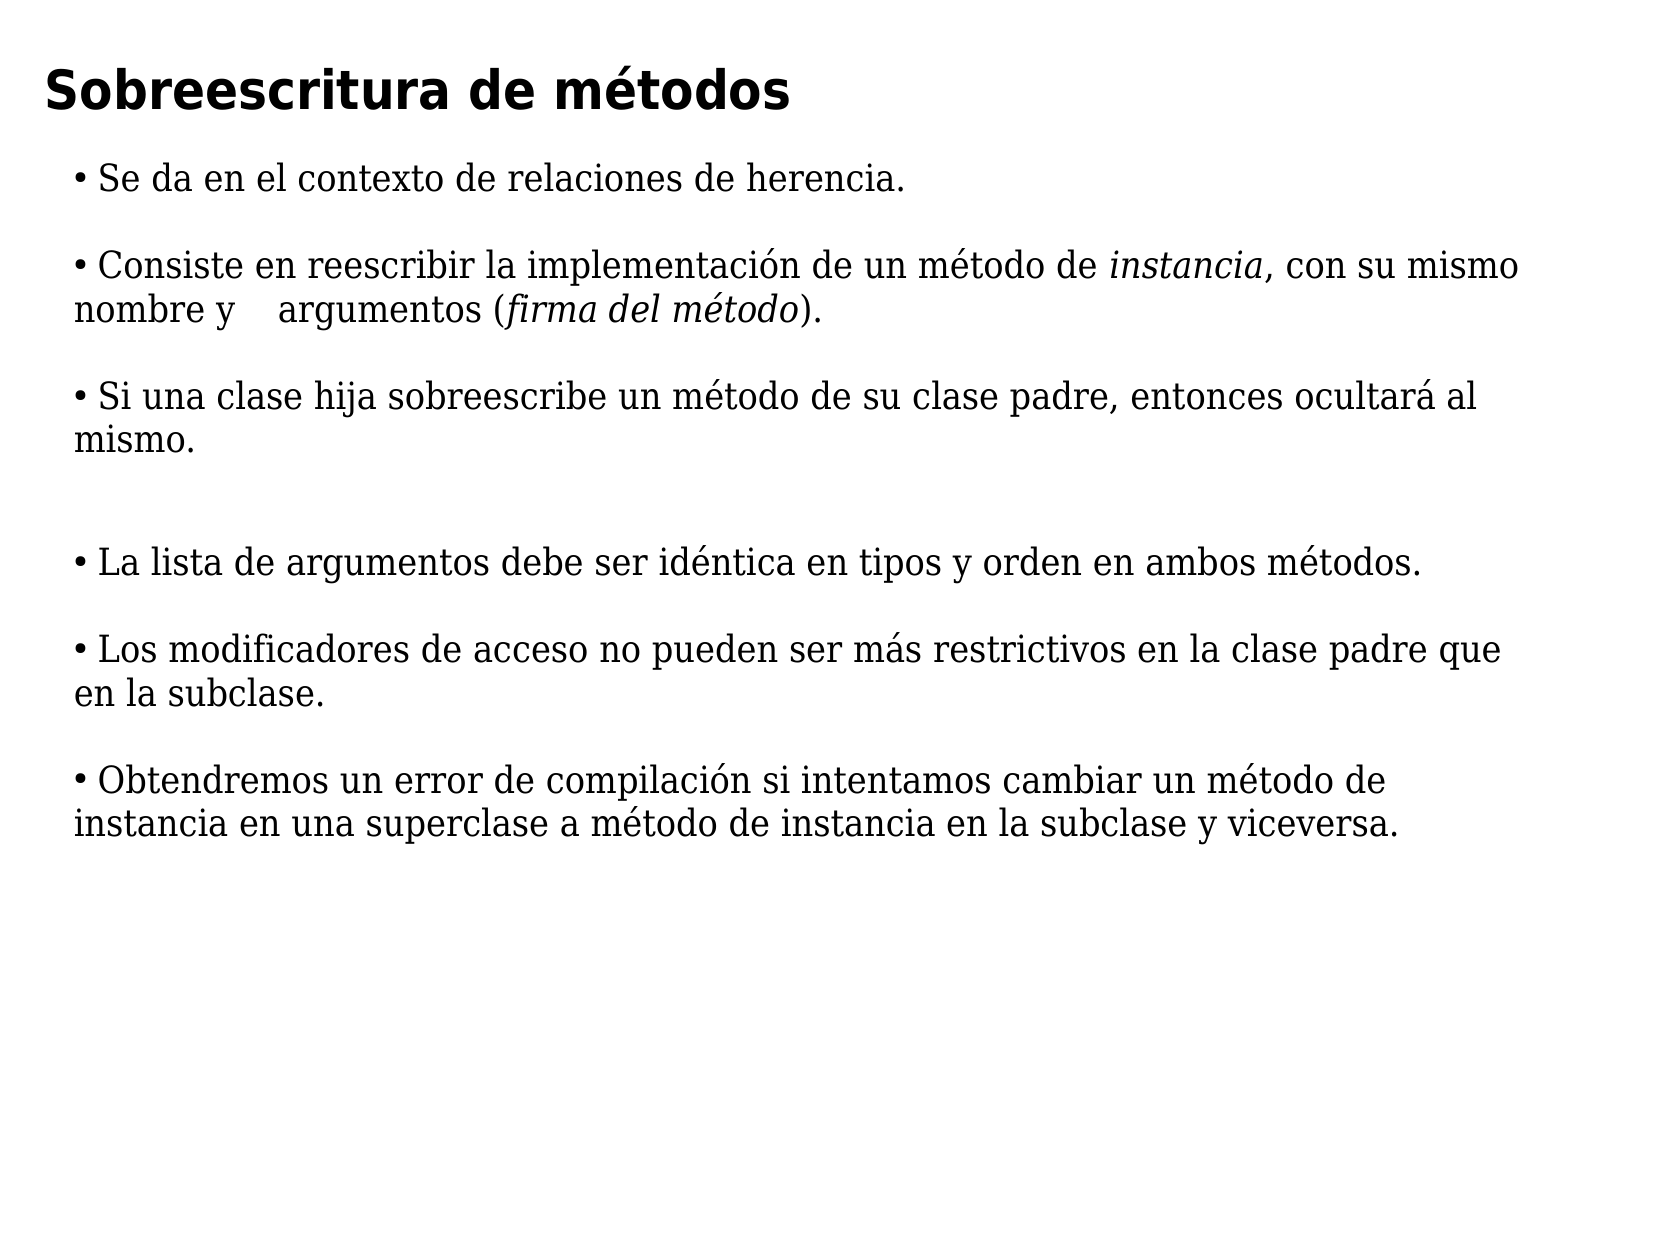

Sobreescritura de métodos
 Se da en el contexto de relaciones de herencia.
 Consiste en reescribir la implementación de un método de instancia, con su mismo nombre y argumentos (firma del método).
 Si una clase hija sobreescribe un método de su clase padre, entonces ocultará al mismo.
 La lista de argumentos debe ser idéntica en tipos y orden en ambos métodos.
 Los modificadores de acceso no pueden ser más restrictivos en la clase padre que en la subclase.
 Obtendremos un error de compilación si intentamos cambiar un método de instancia en una superclase a método de instancia en la subclase y viceversa.